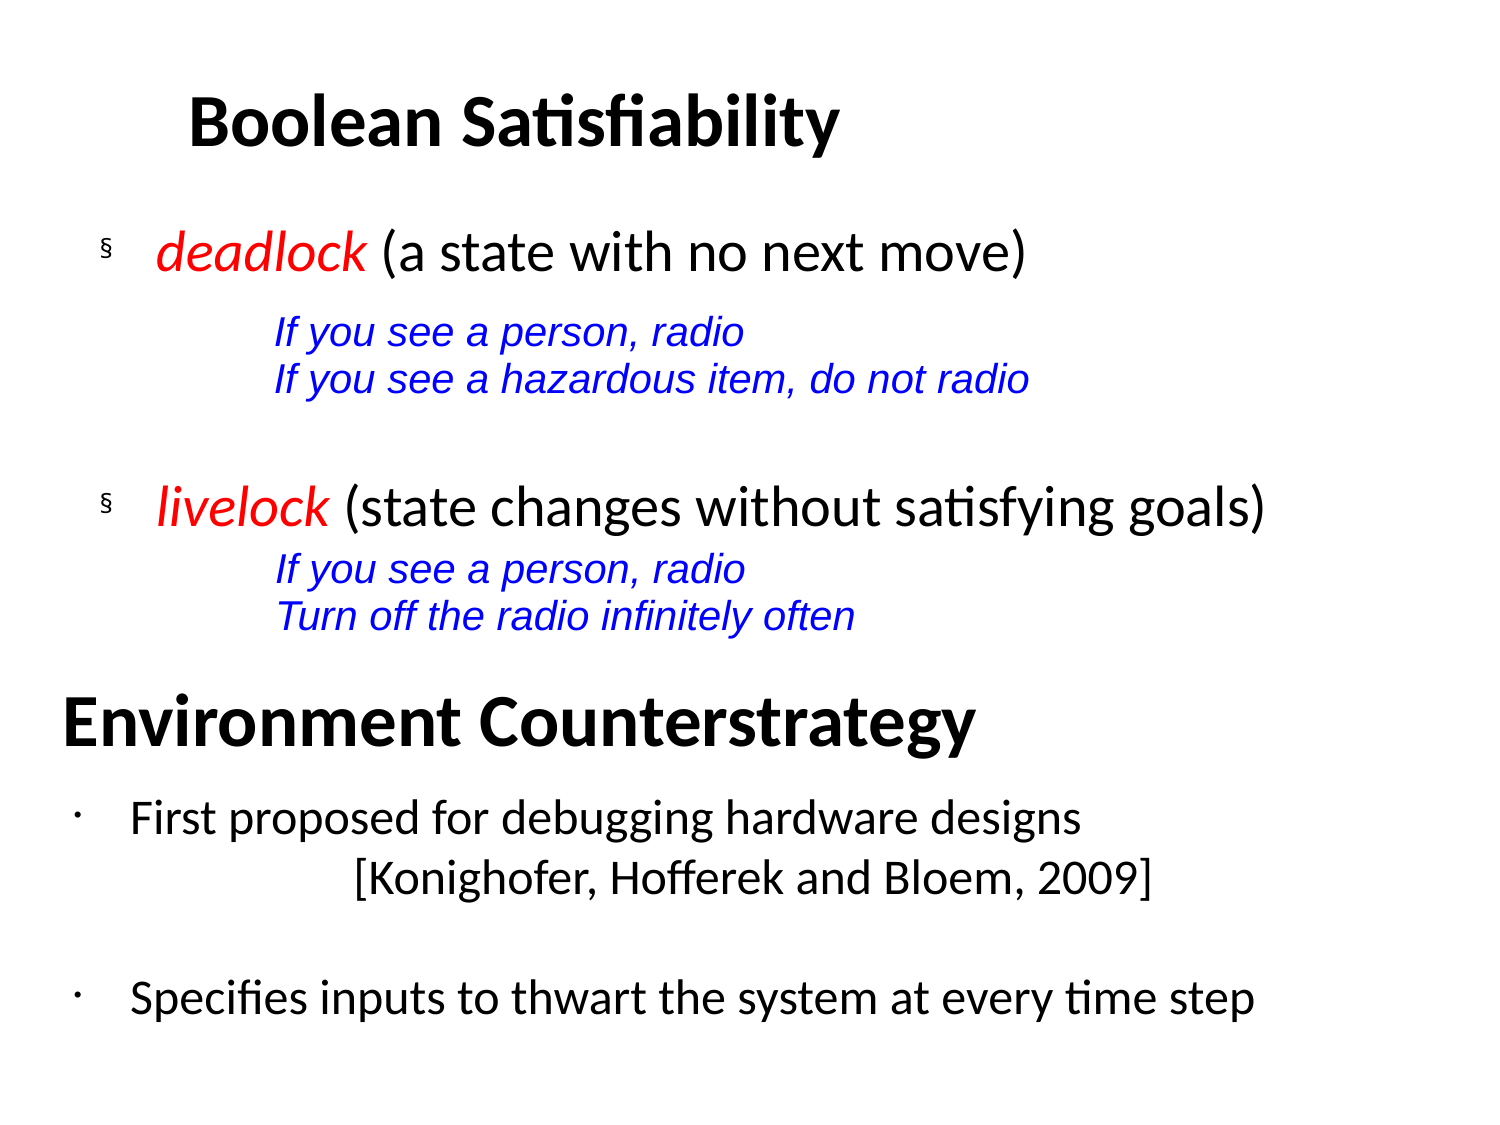

Boolean Satisfiability
deadlock (a state with no next move)
livelock (state changes without satisfying goals)
If you see a person, radio
If you see a hazardous item, do not radio
If you see a person, radio
Turn off the radio infinitely often
Environment Counterstrategy
First proposed for debugging hardware designs
[Konighofer, Hofferek and Bloem, 2009]
Specifies inputs to thwart the system at every time step